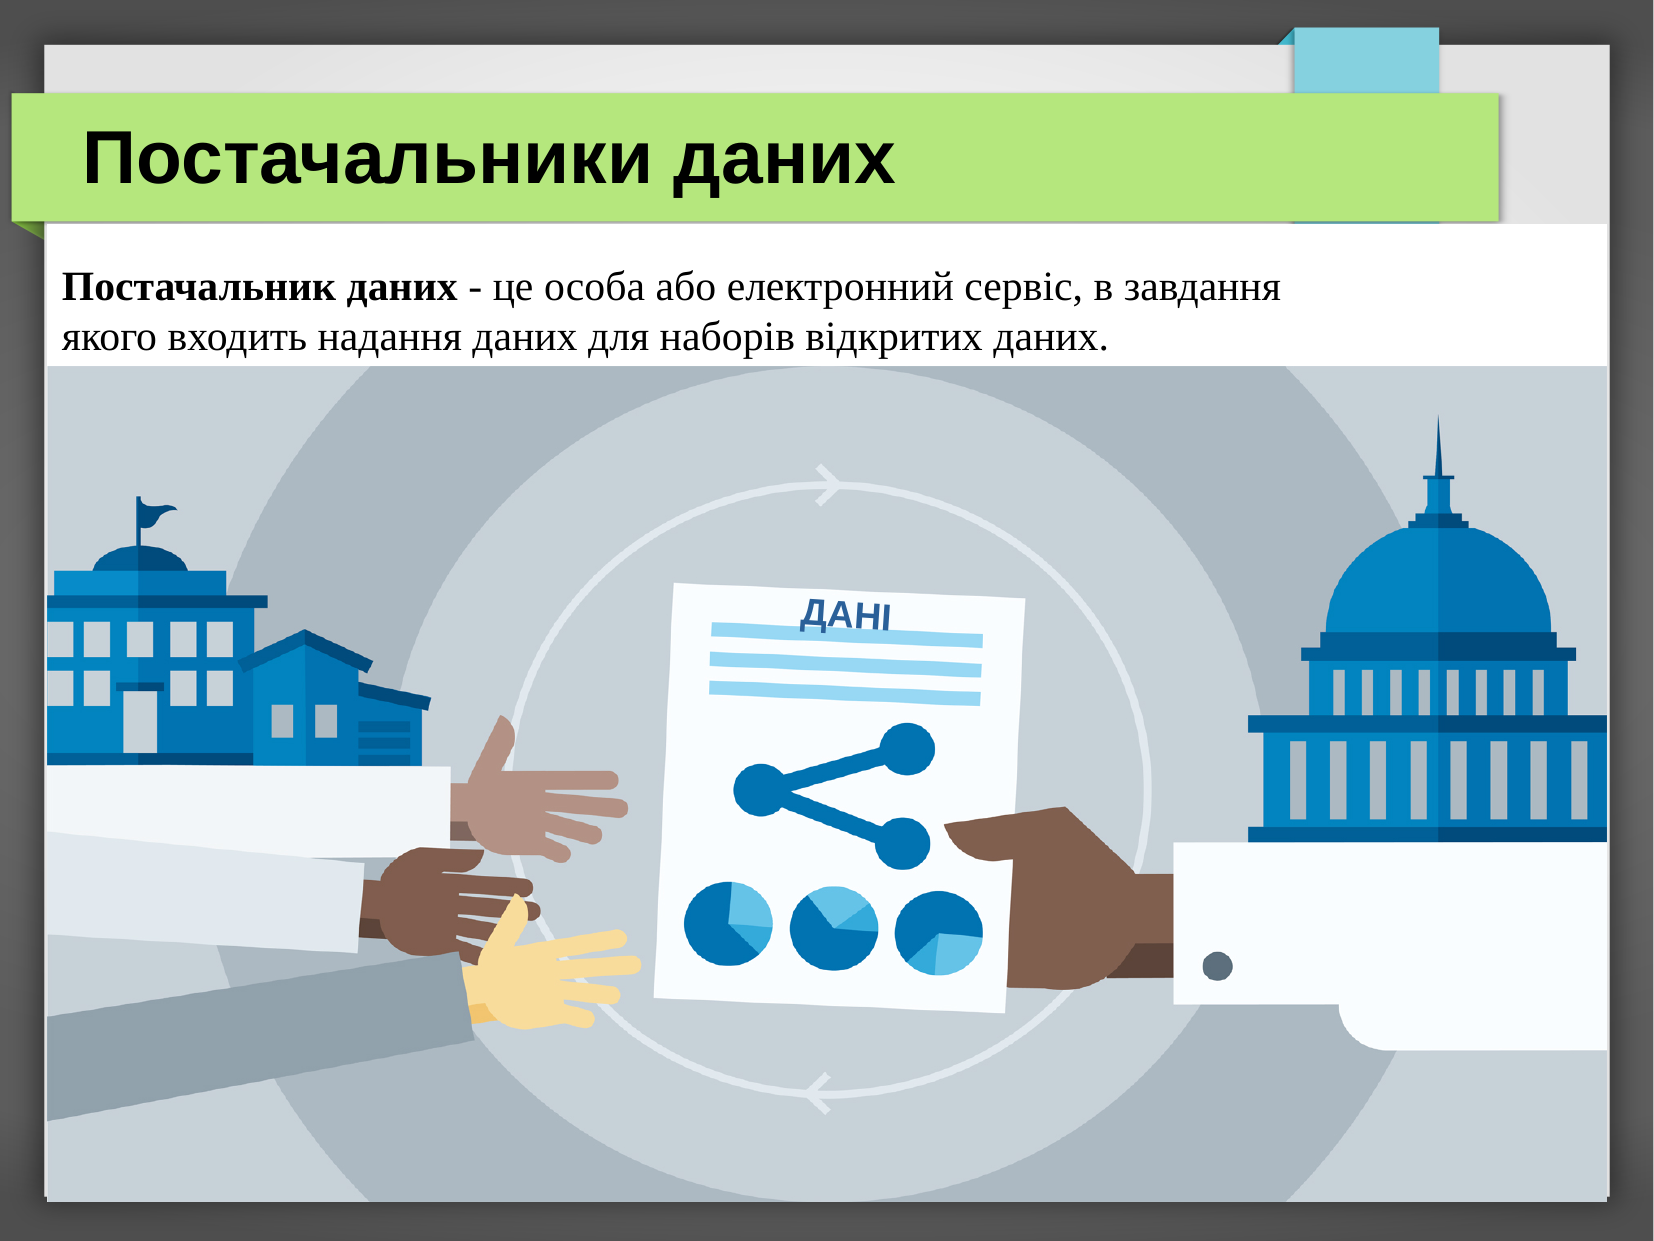

Постачальники даних
Постачальник даних - це особа або електронний сервіс, в завдання якого входить надання даних для наборів відкритих даних.
ДАНІ